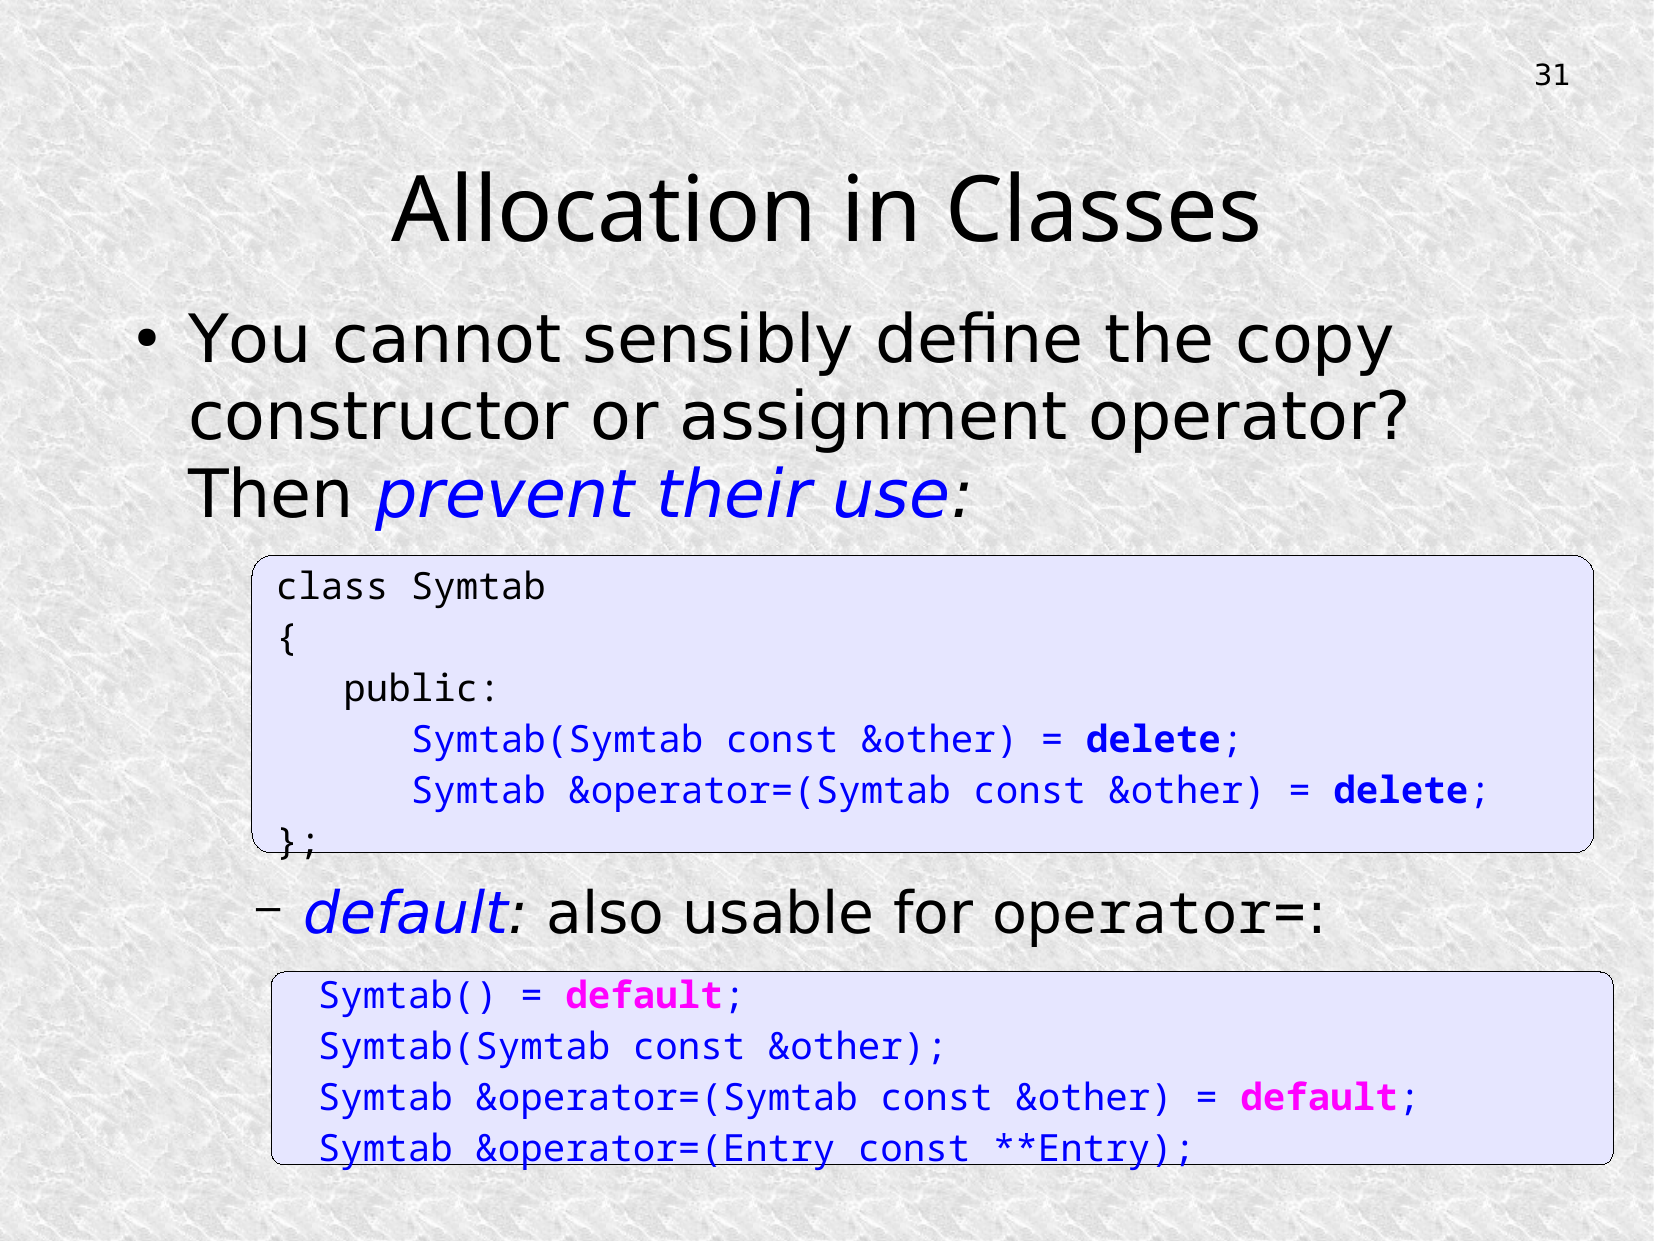

31
# Allocation in Classes
You cannot sensibly define the copy constructor or assignment operator?
Then prevent their use:
default: also usable for operator=:
class Symtab
{
 public:
 Symtab(Symtab const &other) = delete;
 Symtab &operator=(Symtab const &other) = delete;
};
 Symtab() = default;
 Symtab(Symtab const &other);
 Symtab &operator=(Symtab const &other) = default;
 Symtab &operator=(Entry const **Entry);